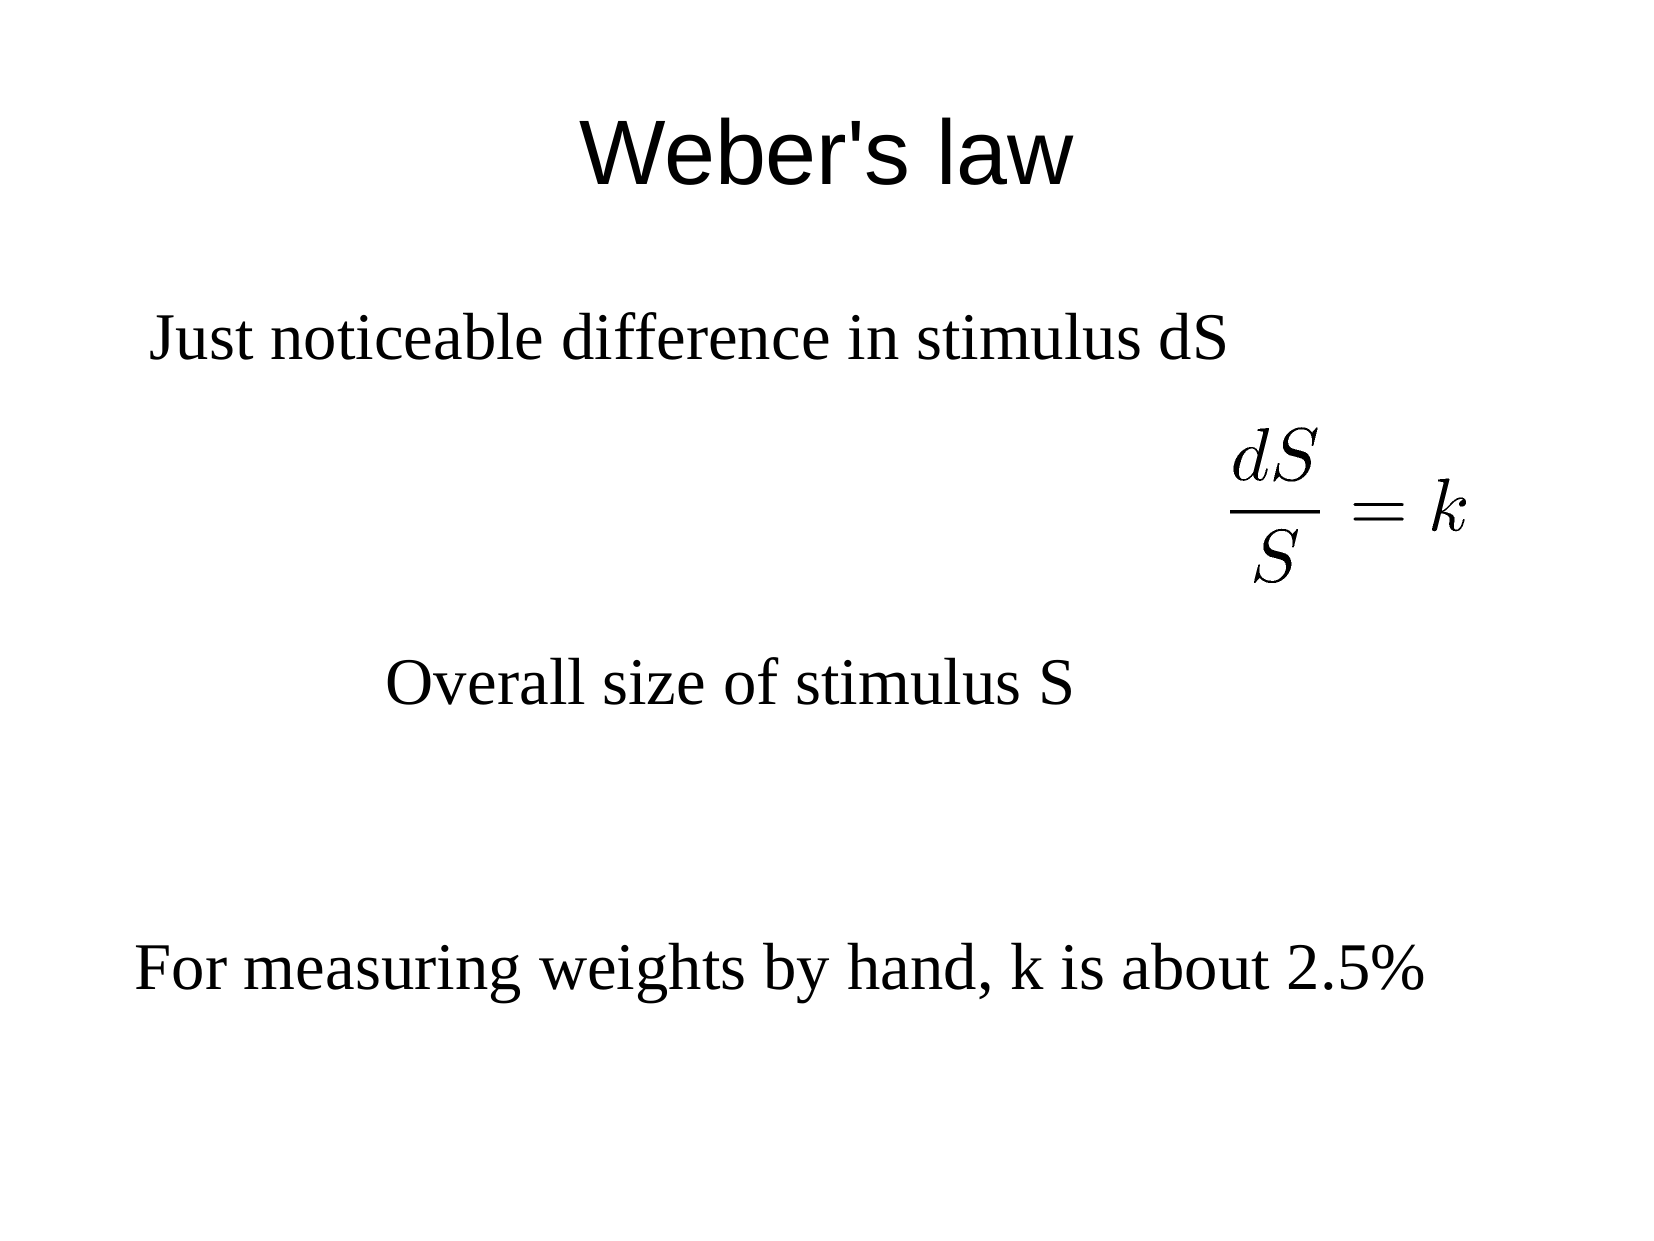

# Weber's law
Just noticeable difference in stimulus dS
Overall size of stimulus S
For measuring weights by hand, k is about 2.5%